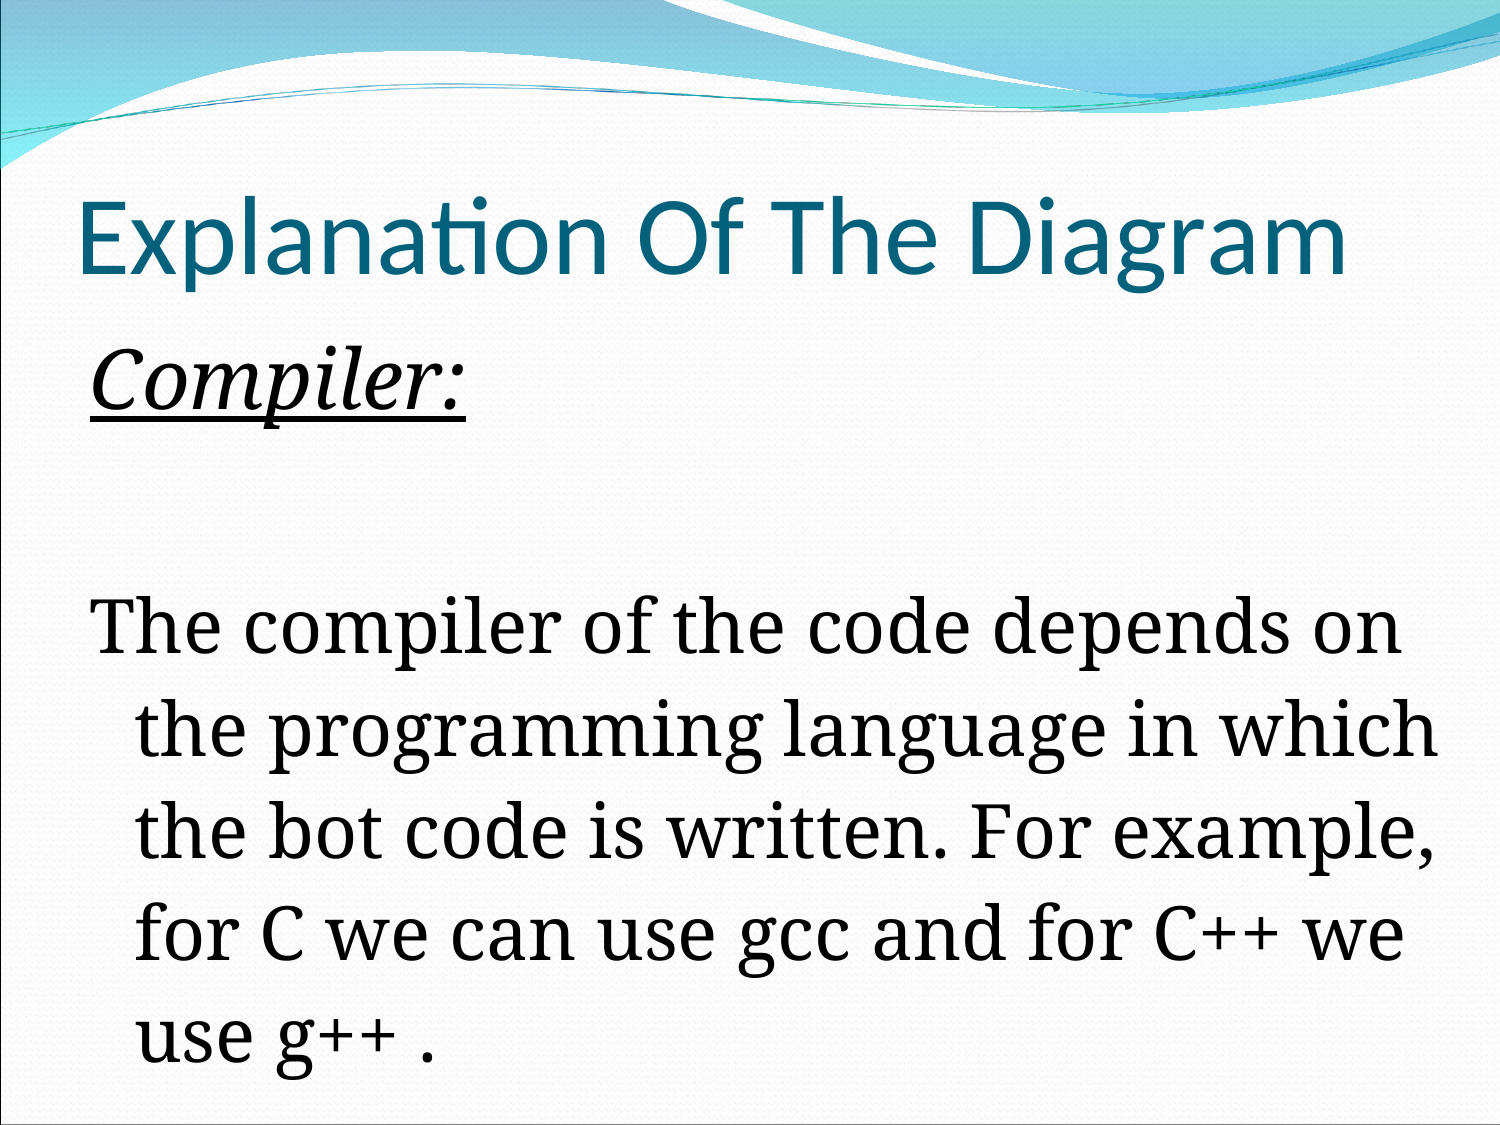

# Explanation Of The Diagram
Compiler:
The compiler of the code depends on the programming language in which the bot code is written. For example, for C we can use gcc and for C++ we use g++ .